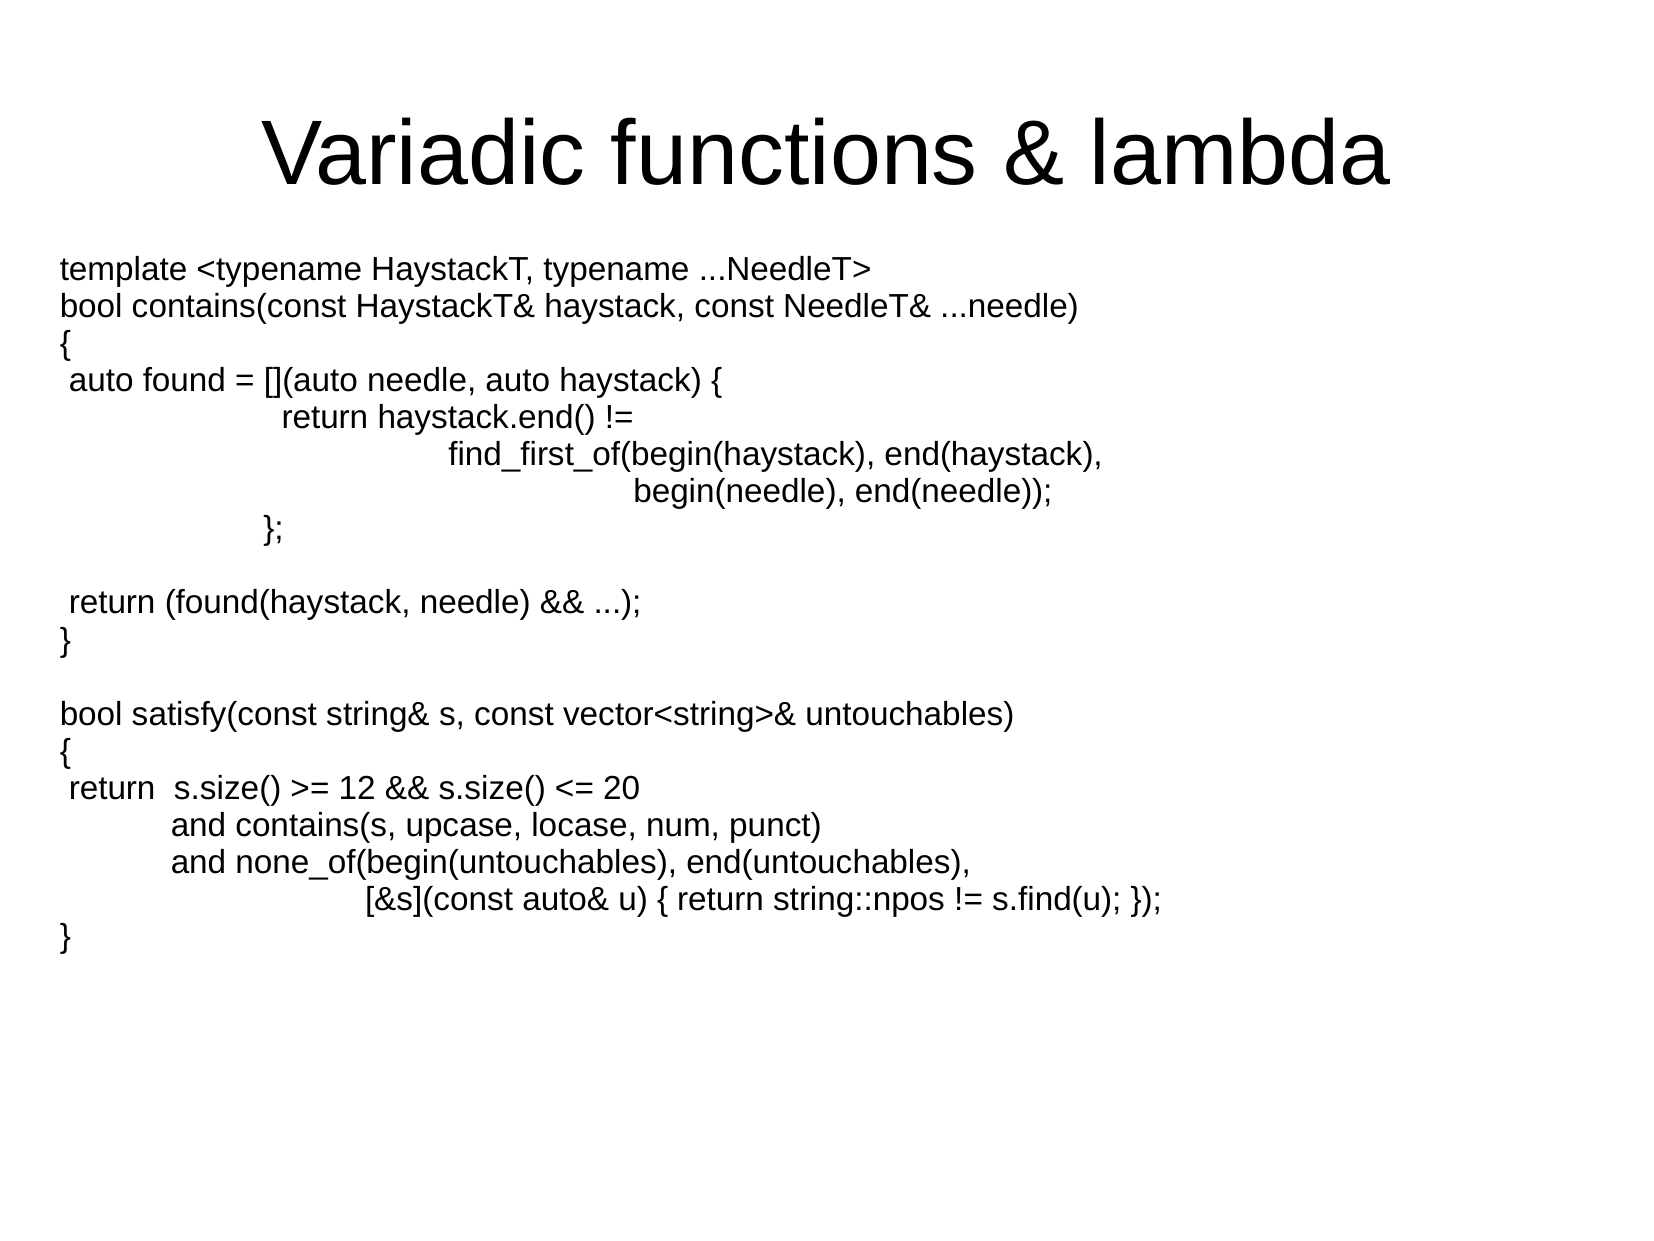

# Variadic functions & lambda
template <typename HaystackT, typename ...NeedleT>
bool contains(const HaystackT& haystack, const NeedleT& ...needle)
{
 auto found = [](auto needle, auto haystack) {
 return haystack.end() !=
 find_first_of(begin(haystack), end(haystack),
 begin(needle), end(needle));
 };
 return (found(haystack, needle) && ...);
}
bool satisfy(const string& s, const vector<string>& untouchables)
{
 return s.size() >= 12 && s.size() <= 20
 and contains(s, upcase, locase, num, punct)
 and none_of(begin(untouchables), end(untouchables),
 [&s](const auto& u) { return string::npos != s.find(u); });
}